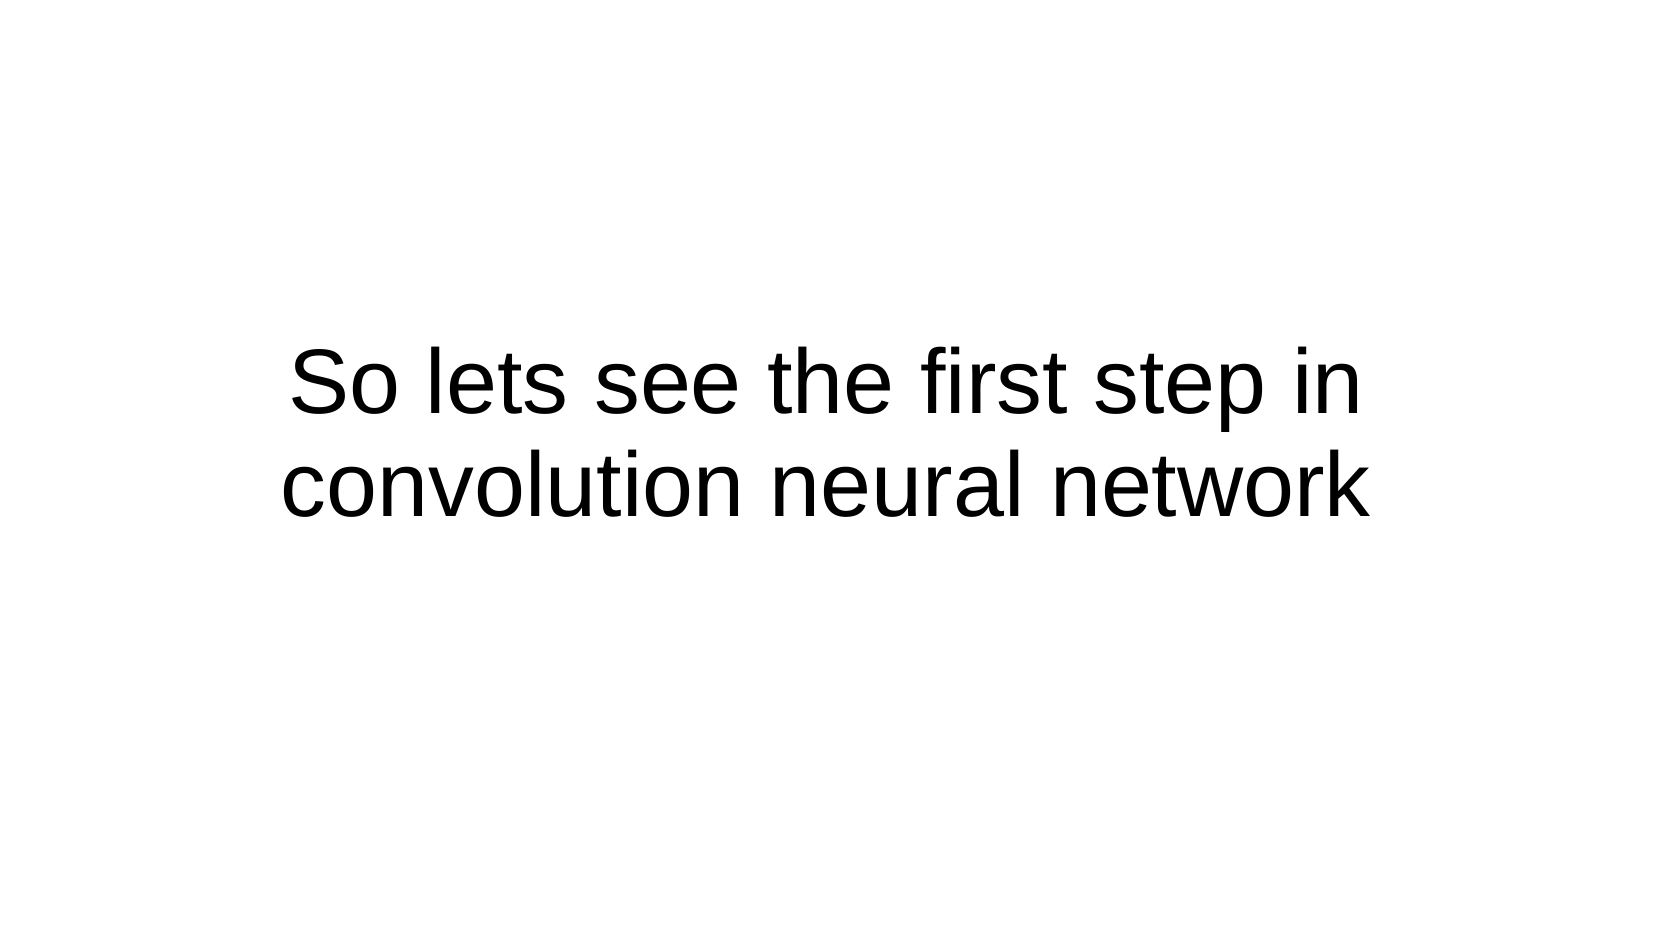

# So lets see the first step in convolution neural network